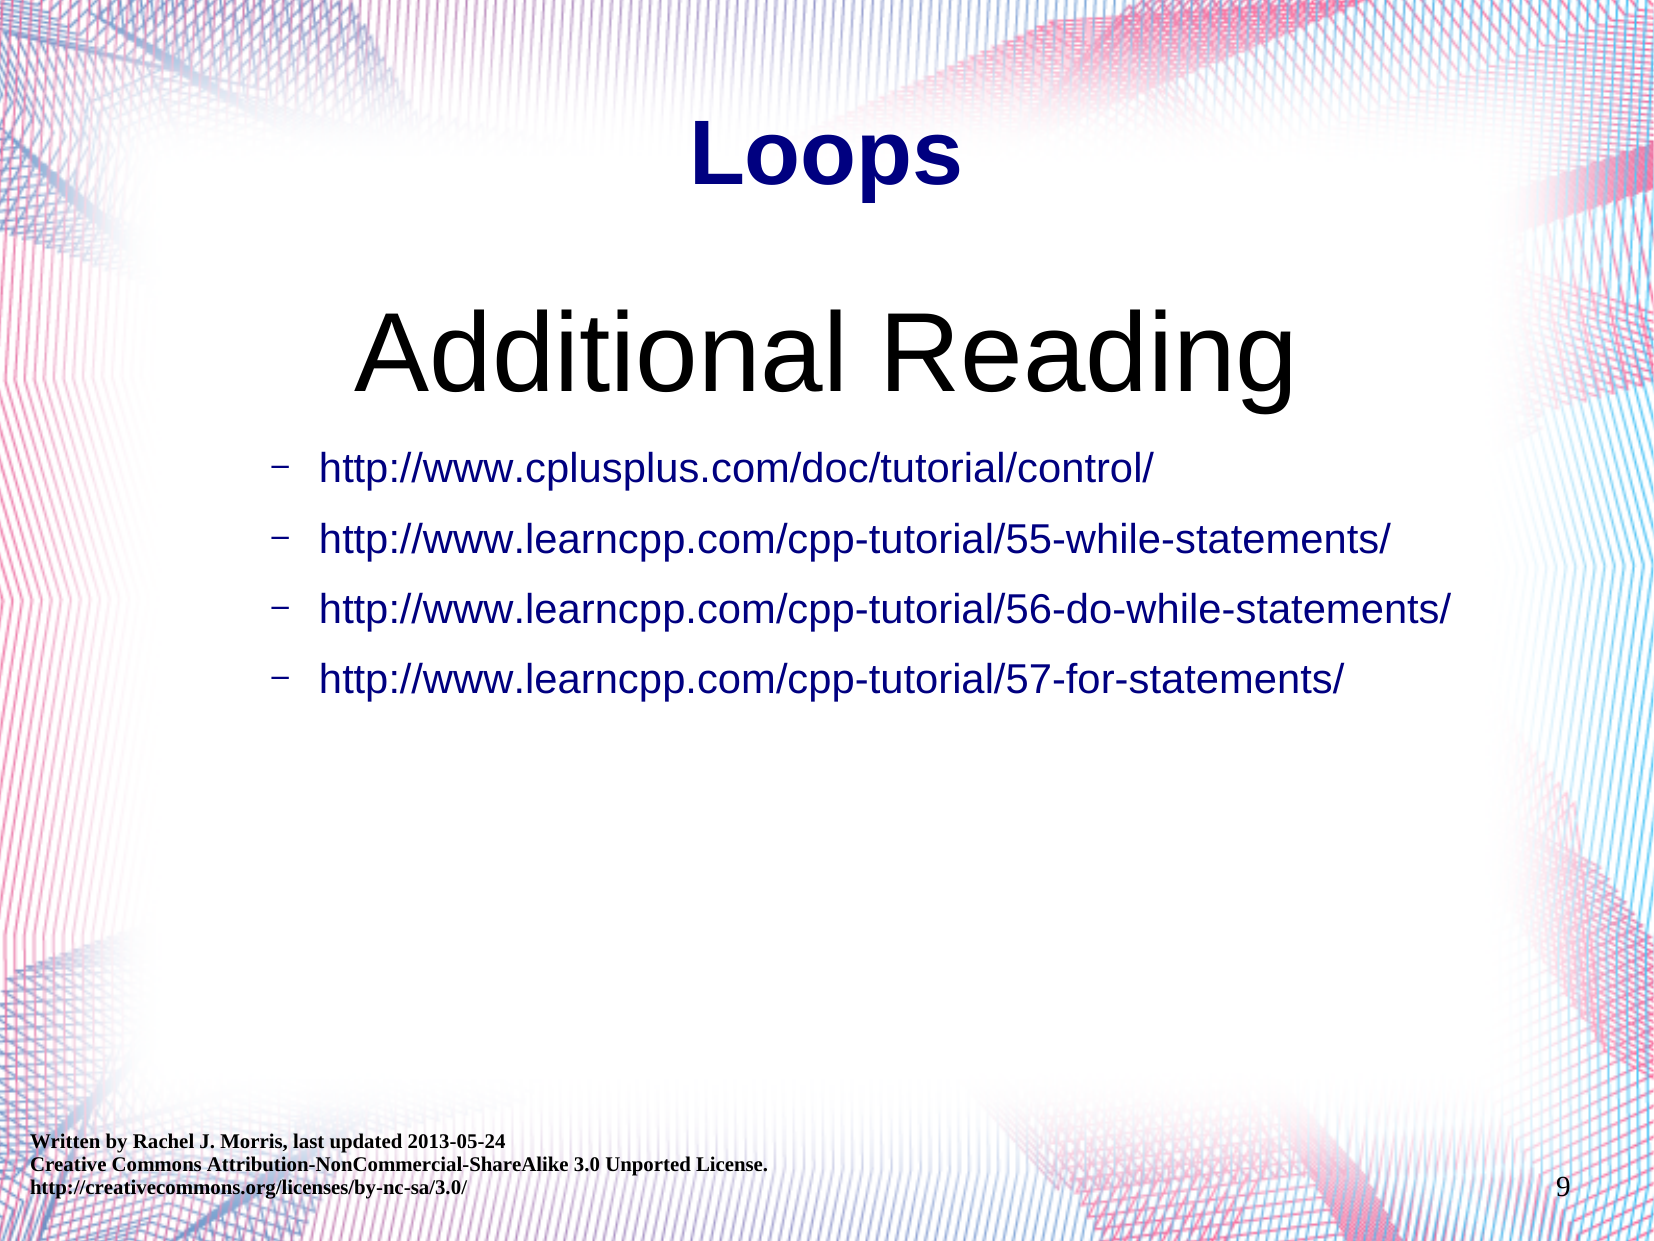

# Loops
Additional Reading
http://www.cplusplus.com/doc/tutorial/control/
http://www.learncpp.com/cpp-tutorial/55-while-statements/
http://www.learncpp.com/cpp-tutorial/56-do-while-statements/
http://www.learncpp.com/cpp-tutorial/57-for-statements/
9